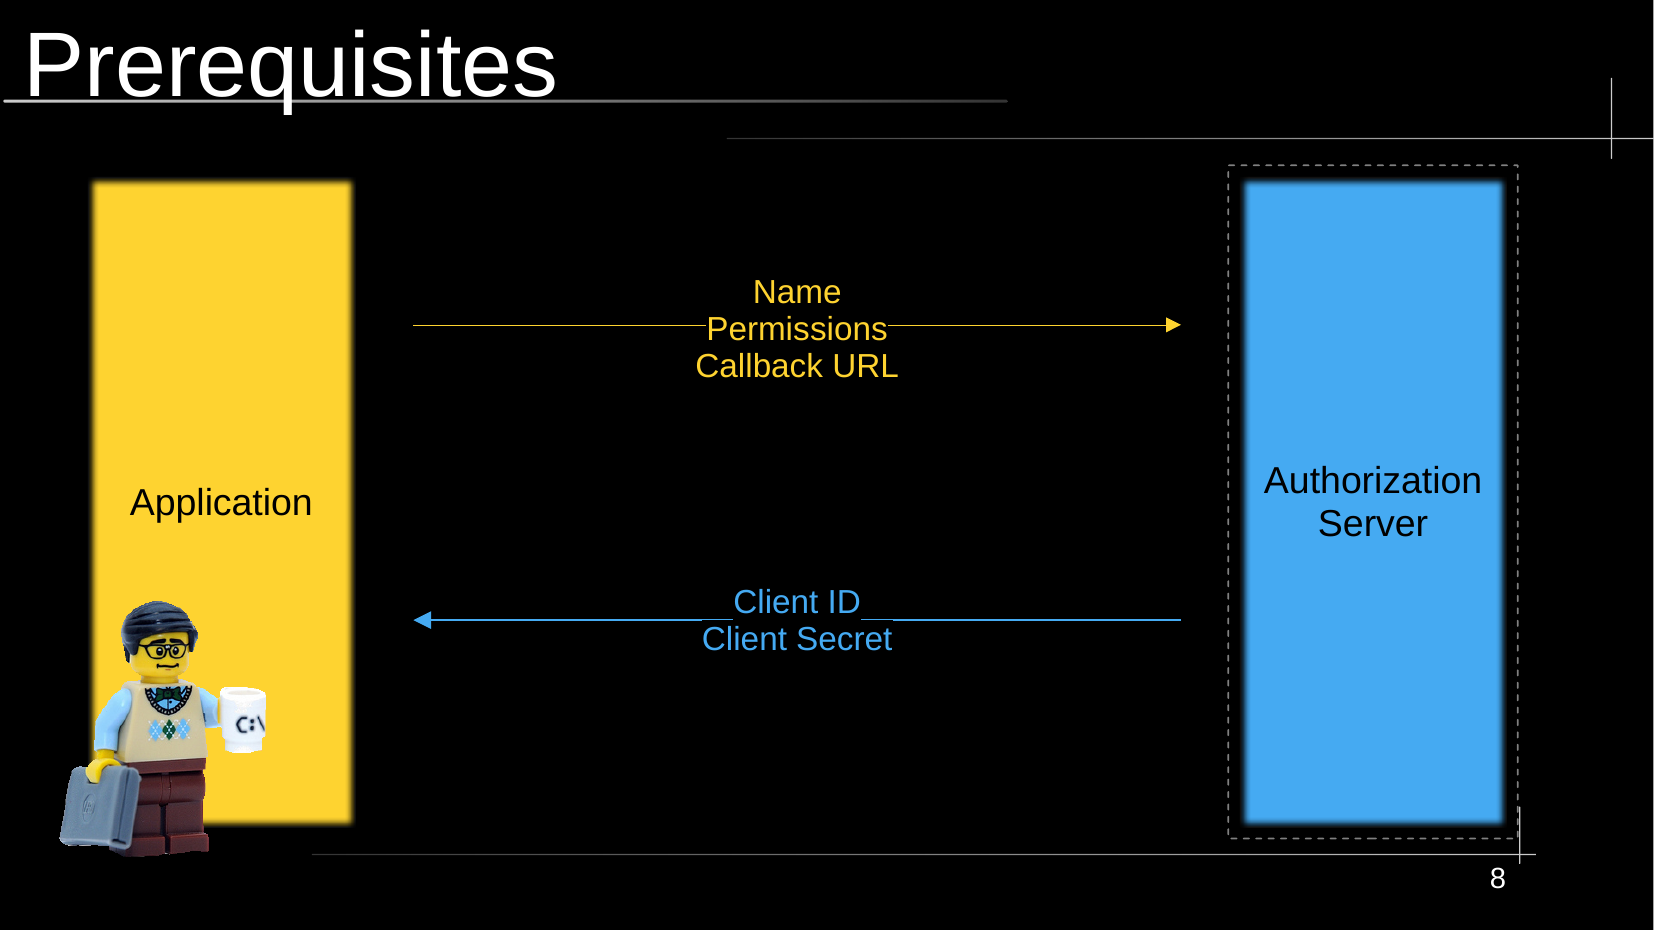

# Prerequisites
Application
Authorization
Server
Name
Permissions
Callback URL
Client ID
Client Secret
8